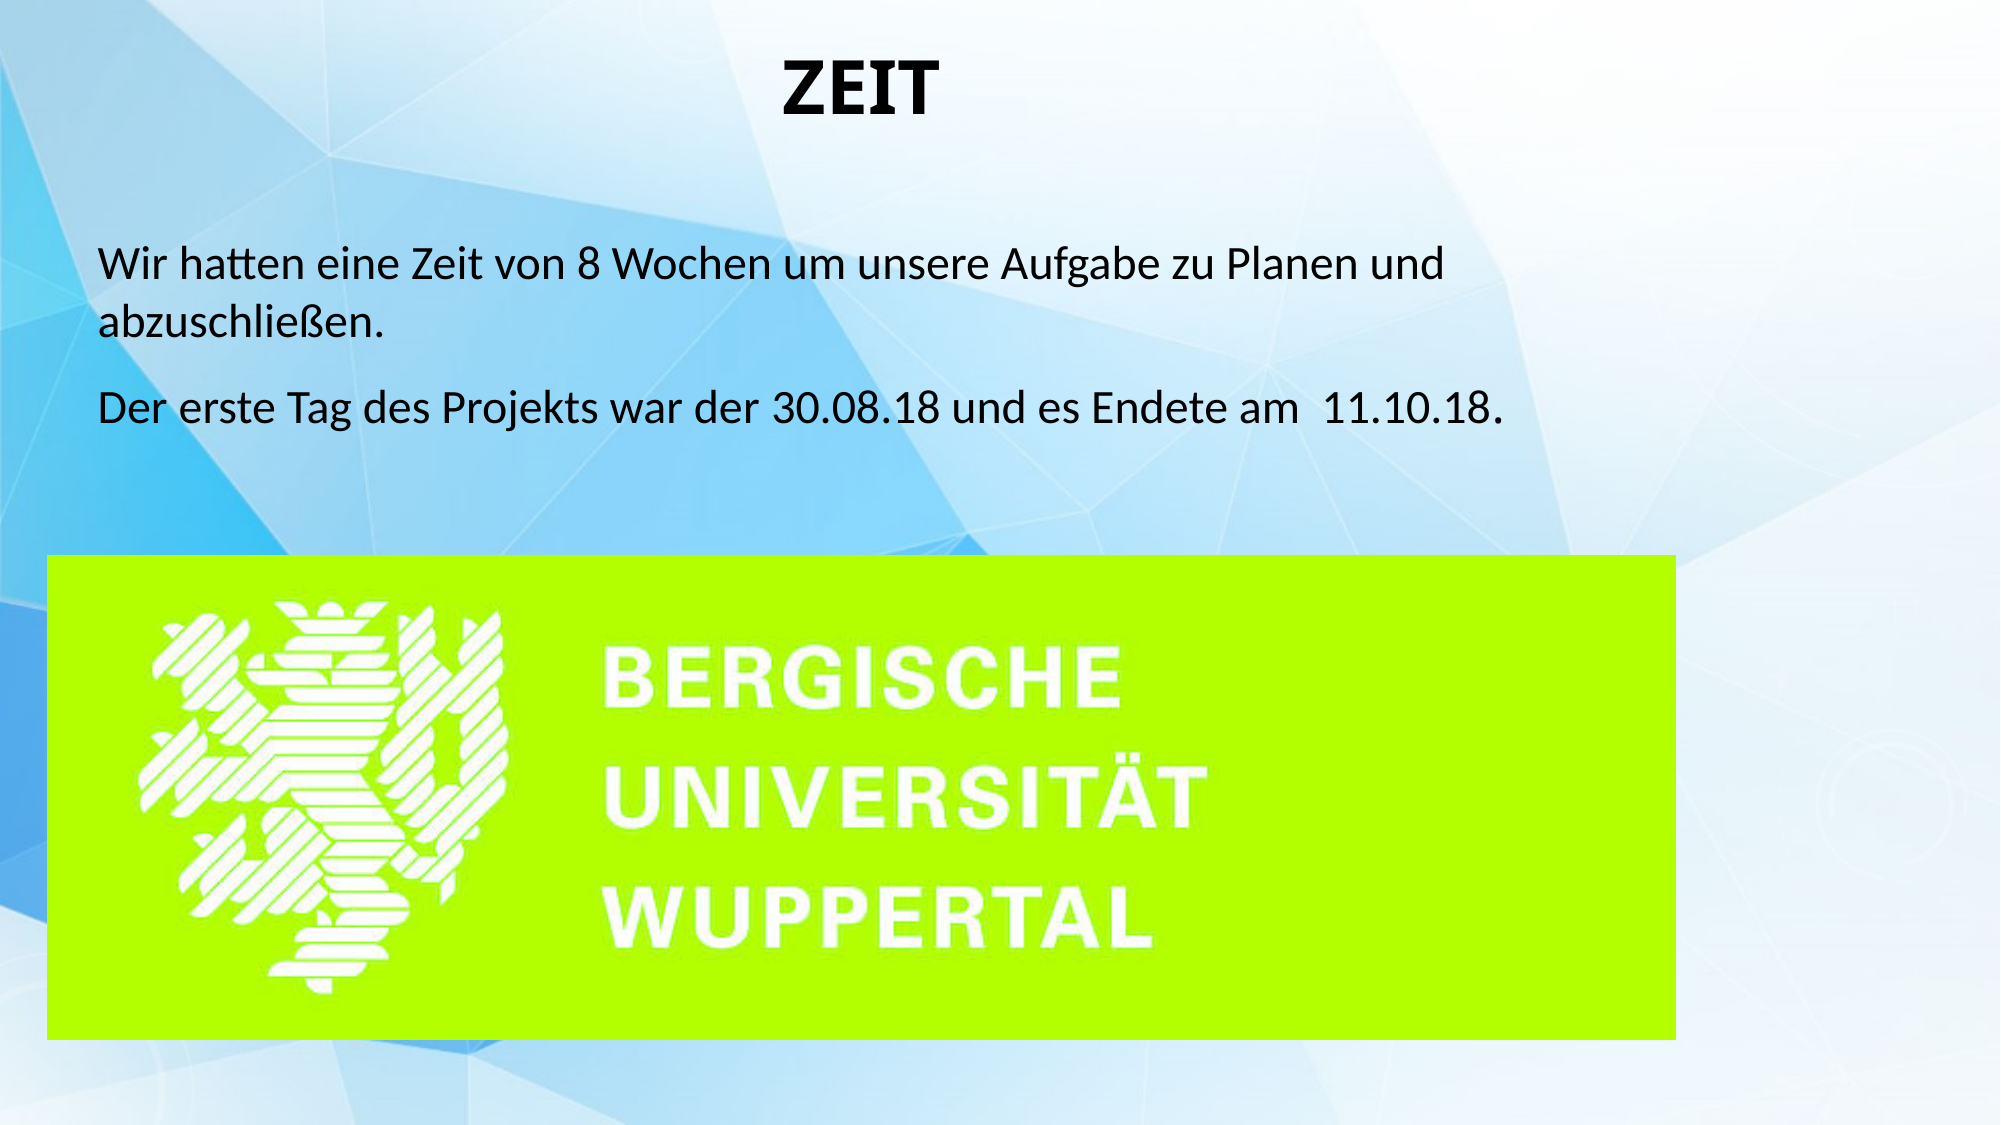

Zeit
# Wir hatten eine Zeit von 8 Wochen um unsere Aufgabe zu Planen und abzuschließen.
Der erste Tag des Projekts war der 30.08.18 und es Endete am 11.10.18.